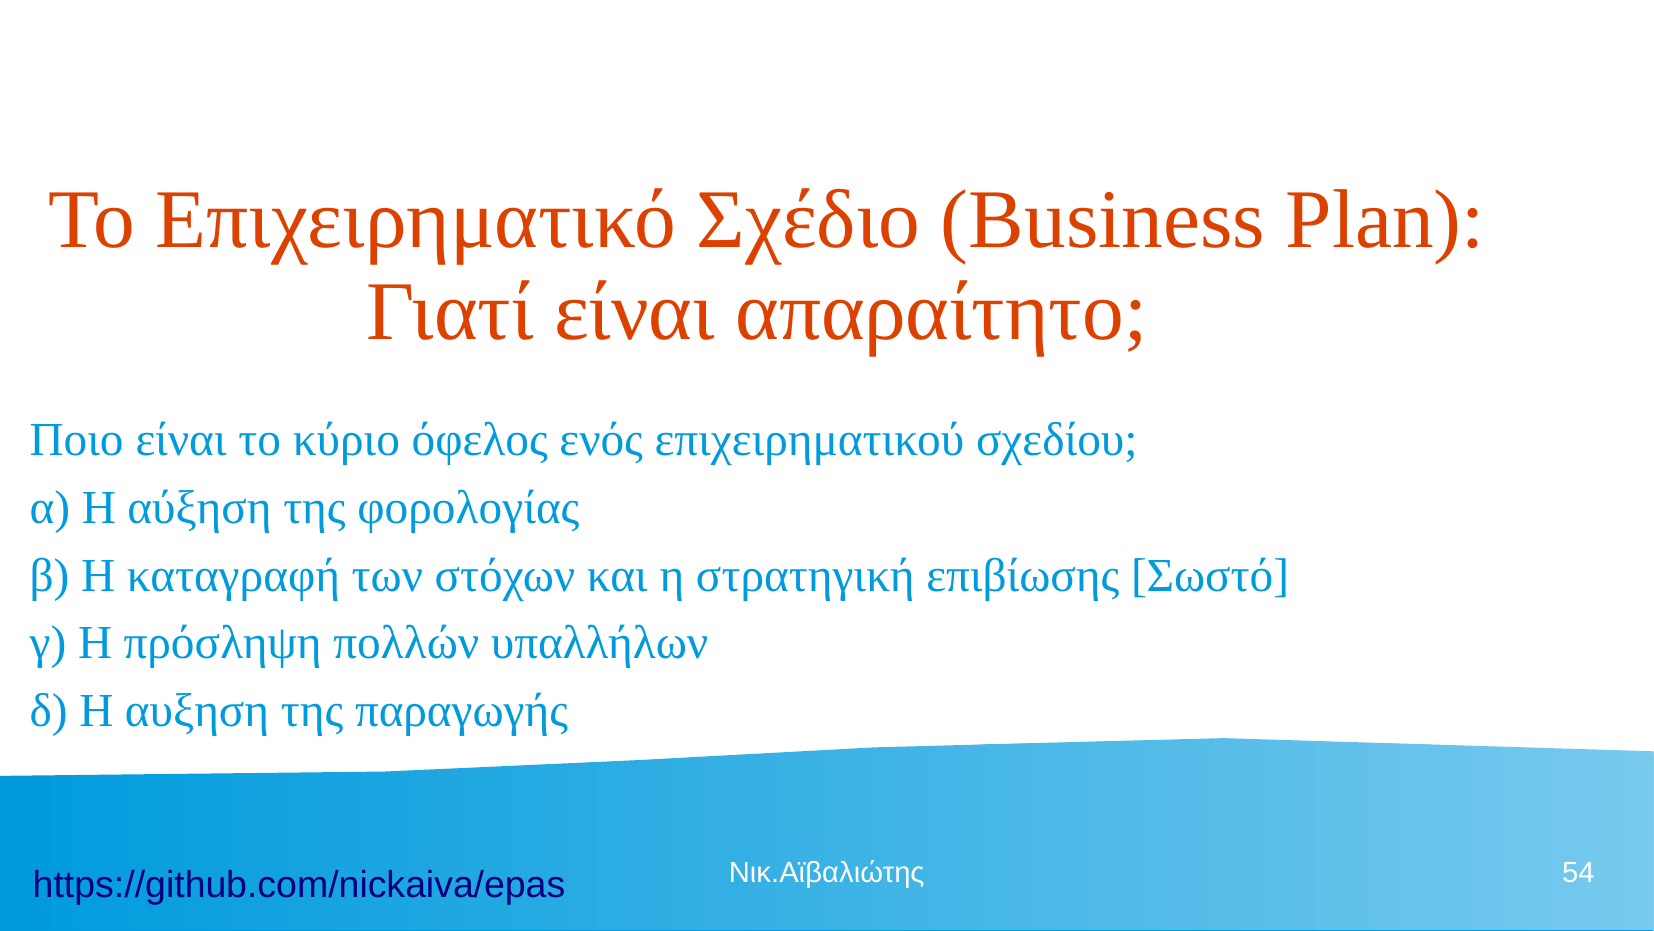

# Το Επιχειρηματικό Σχέδιο (Business Plan): Γιατί είναι απαραίτητο;
Ποιο είναι το κύριο όφελος ενός επιχειρηματικού σχεδίου;
α) Η αύξηση της φορολογίας
β) Η καταγραφή των στόχων και η στρατηγική επιβίωσης [Σωστό]
γ) Η πρόσληψη πολλών υπαλλήλων
δ) Η αυξηση της παραγωγής
Νικ.Αϊβαλιώτης
54